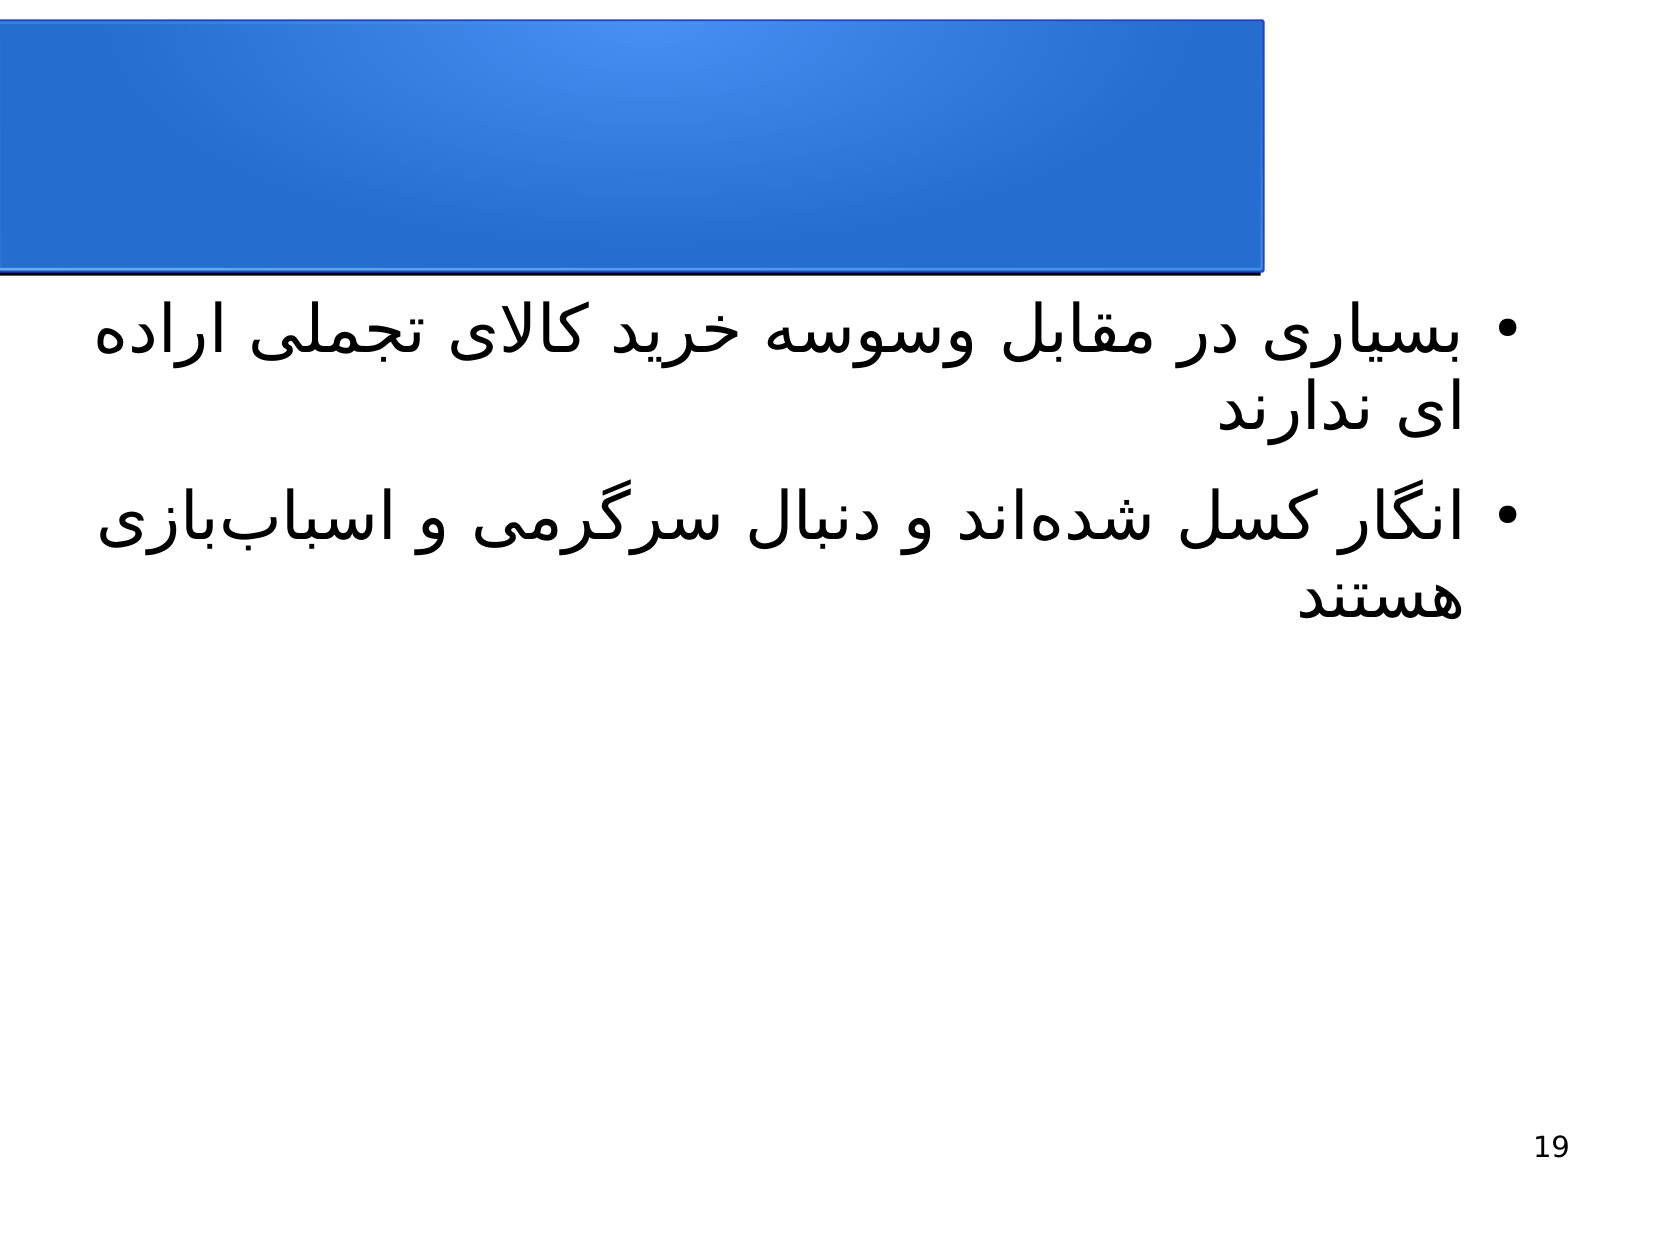

#
بسیاری در مقابل وسوسه خرید کالای تجملی اراده ای ندارند
انگار کسل شده‌اند و دنبال سرگرمی و اسباب‌بازی هستند
19